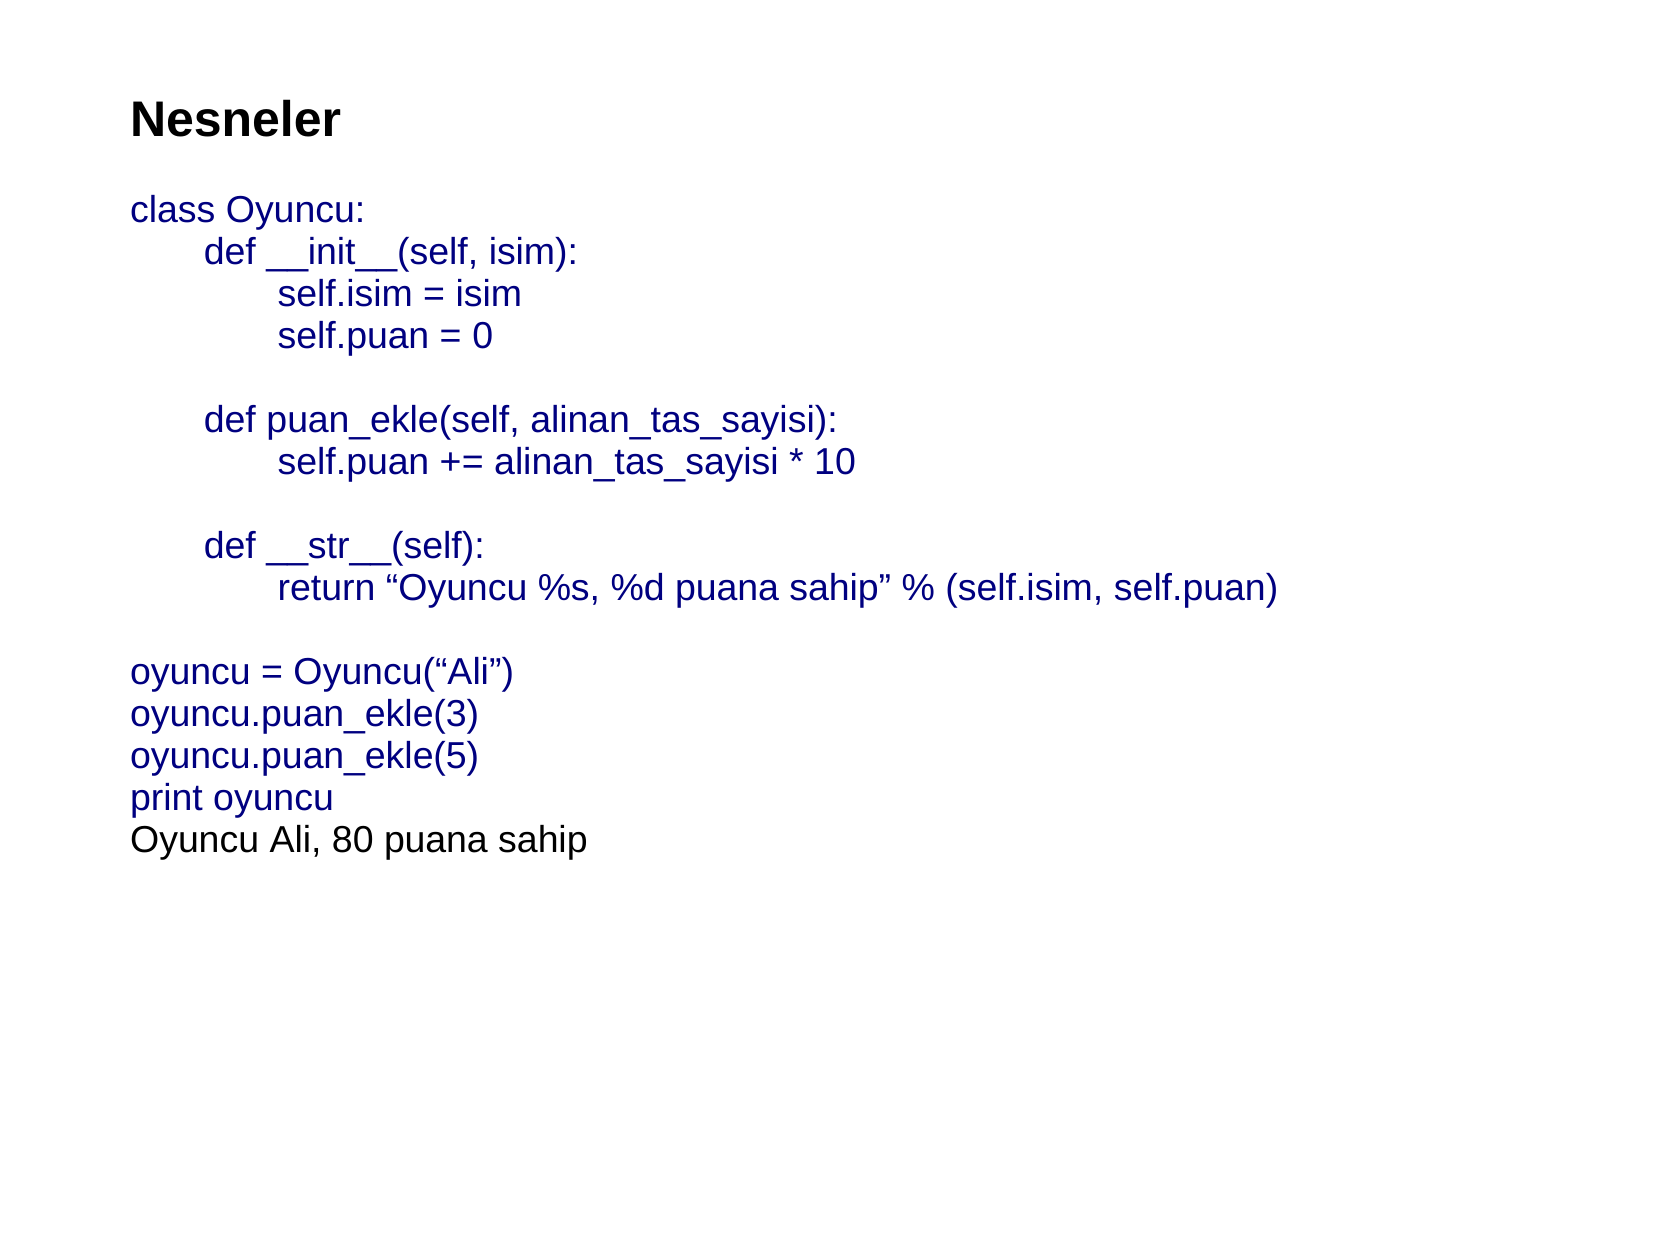

Nesneler
class Oyuncu:
	def __init__(self, isim):
		self.isim = isim
		self.puan = 0
	def puan_ekle(self, alinan_tas_sayisi):
		self.puan += alinan_tas_sayisi * 10
	def __str__(self):
		return “Oyuncu %s, %d puana sahip” % (self.isim, self.puan)
oyuncu = Oyuncu(“Ali”)
oyuncu.puan_ekle(3)
oyuncu.puan_ekle(5)
print oyuncu
Oyuncu Ali, 80 puana sahip